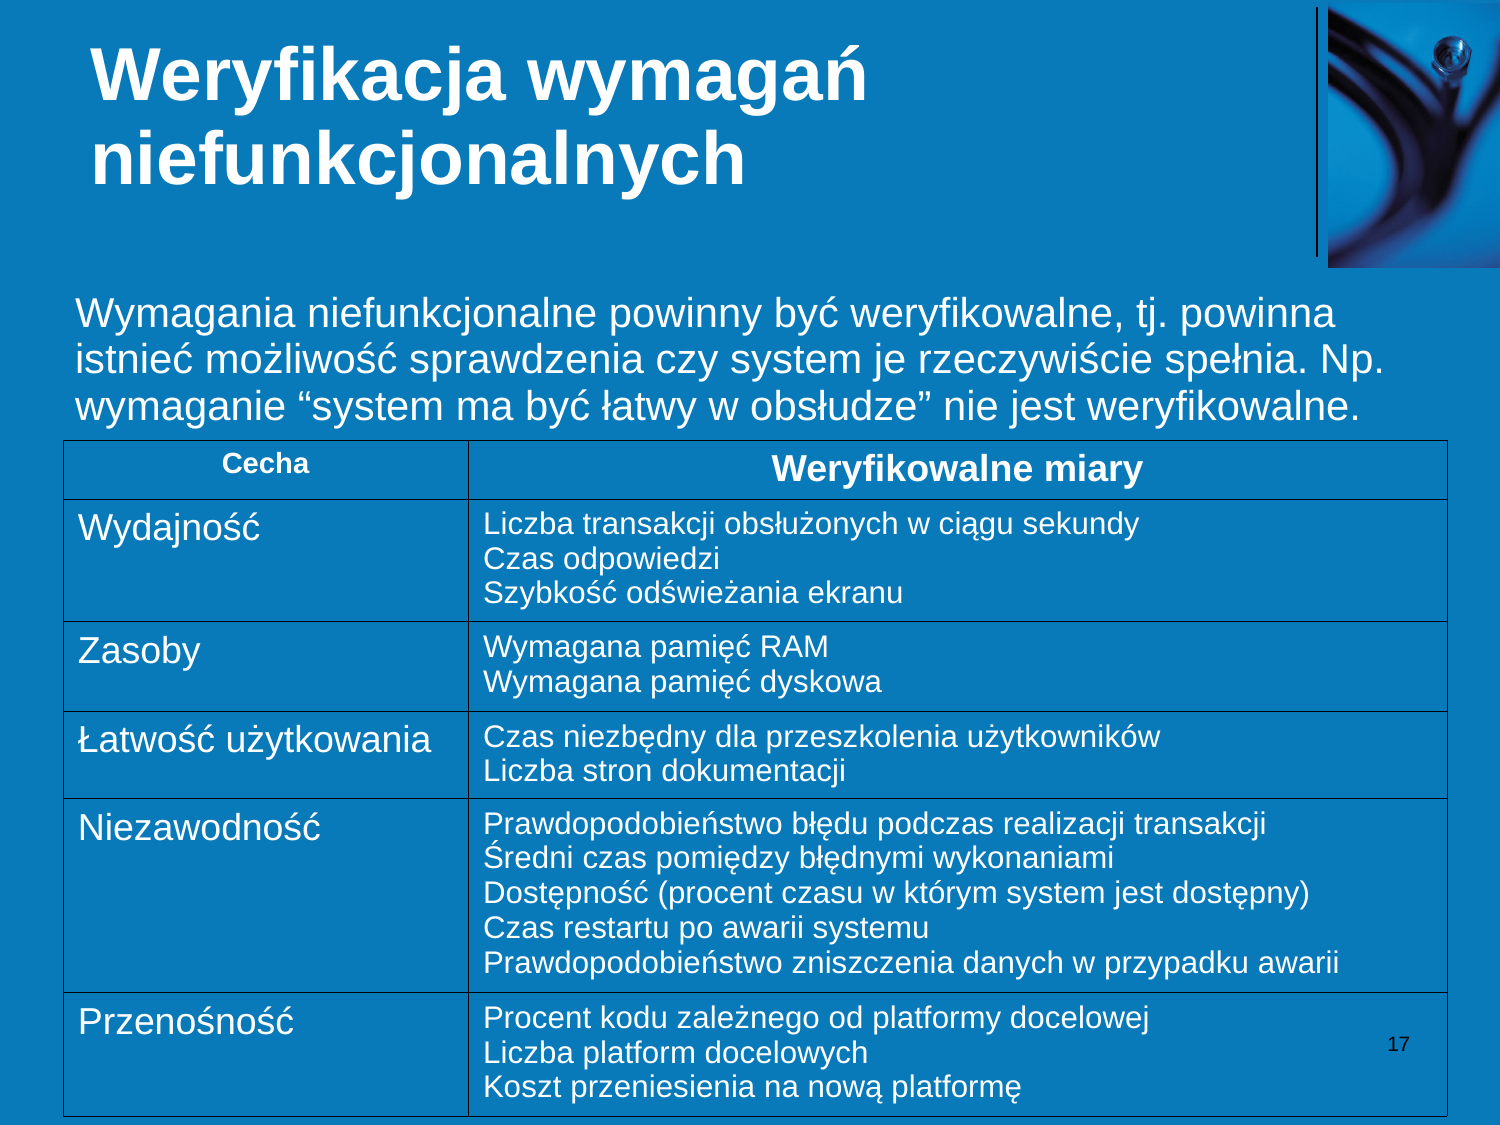

# Weryfikacja wymagań niefunkcjonalnych
Wymagania niefunkcjonalne powinny być weryfikowalne, tj. powinna istnieć możliwość sprawdzenia czy system je rzeczywiście spełnia. Np. wymaganie “system ma być łatwy w obsłudze” nie jest weryfikowalne.
| Cecha | Weryfikowalne miary |
| --- | --- |
| Wydajność | Liczba transakcji obsłużonych w ciągu sekundy Czas odpowiedzi Szybkość odświeżania ekranu |
| Zasoby | Wymagana pamięć RAM Wymagana pamięć dyskowa |
| Łatwość użytkowania | Czas niezbędny dla przeszkolenia użytkowników Liczba stron dokumentacji |
| Niezawodność | Prawdopodobieństwo błędu podczas realizacji transakcji Średni czas pomiędzy błędnymi wykonaniami Dostępność (procent czasu w którym system jest dostępny) Czas restartu po awarii systemu Prawdopodobieństwo zniszczenia danych w przypadku awarii |
| Przenośność | Procent kodu zależnego od platformy docelowej Liczba platform docelowych Koszt przeniesienia na nową platformę |
17